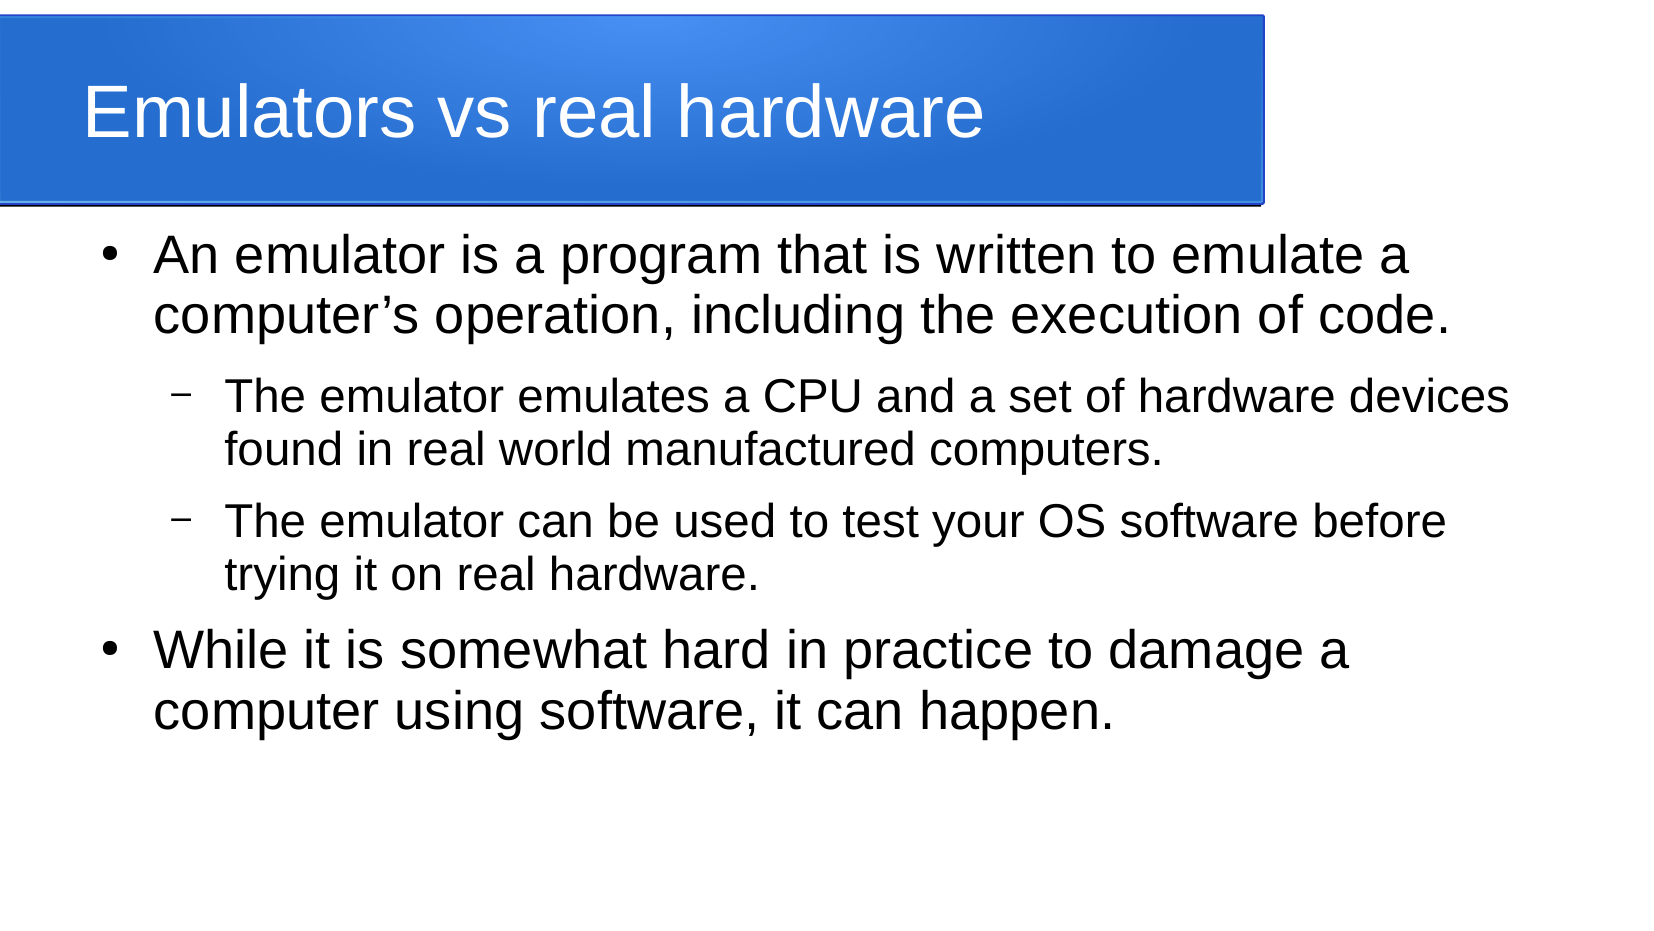

# Emulators vs real hardware
An emulator is a program that is written to emulate a computer’s operation, including the execution of code.
The emulator emulates a CPU and a set of hardware devices found in real world manufactured computers.
The emulator can be used to test your OS software before trying it on real hardware.
While it is somewhat hard in practice to damage a computer using software, it can happen.